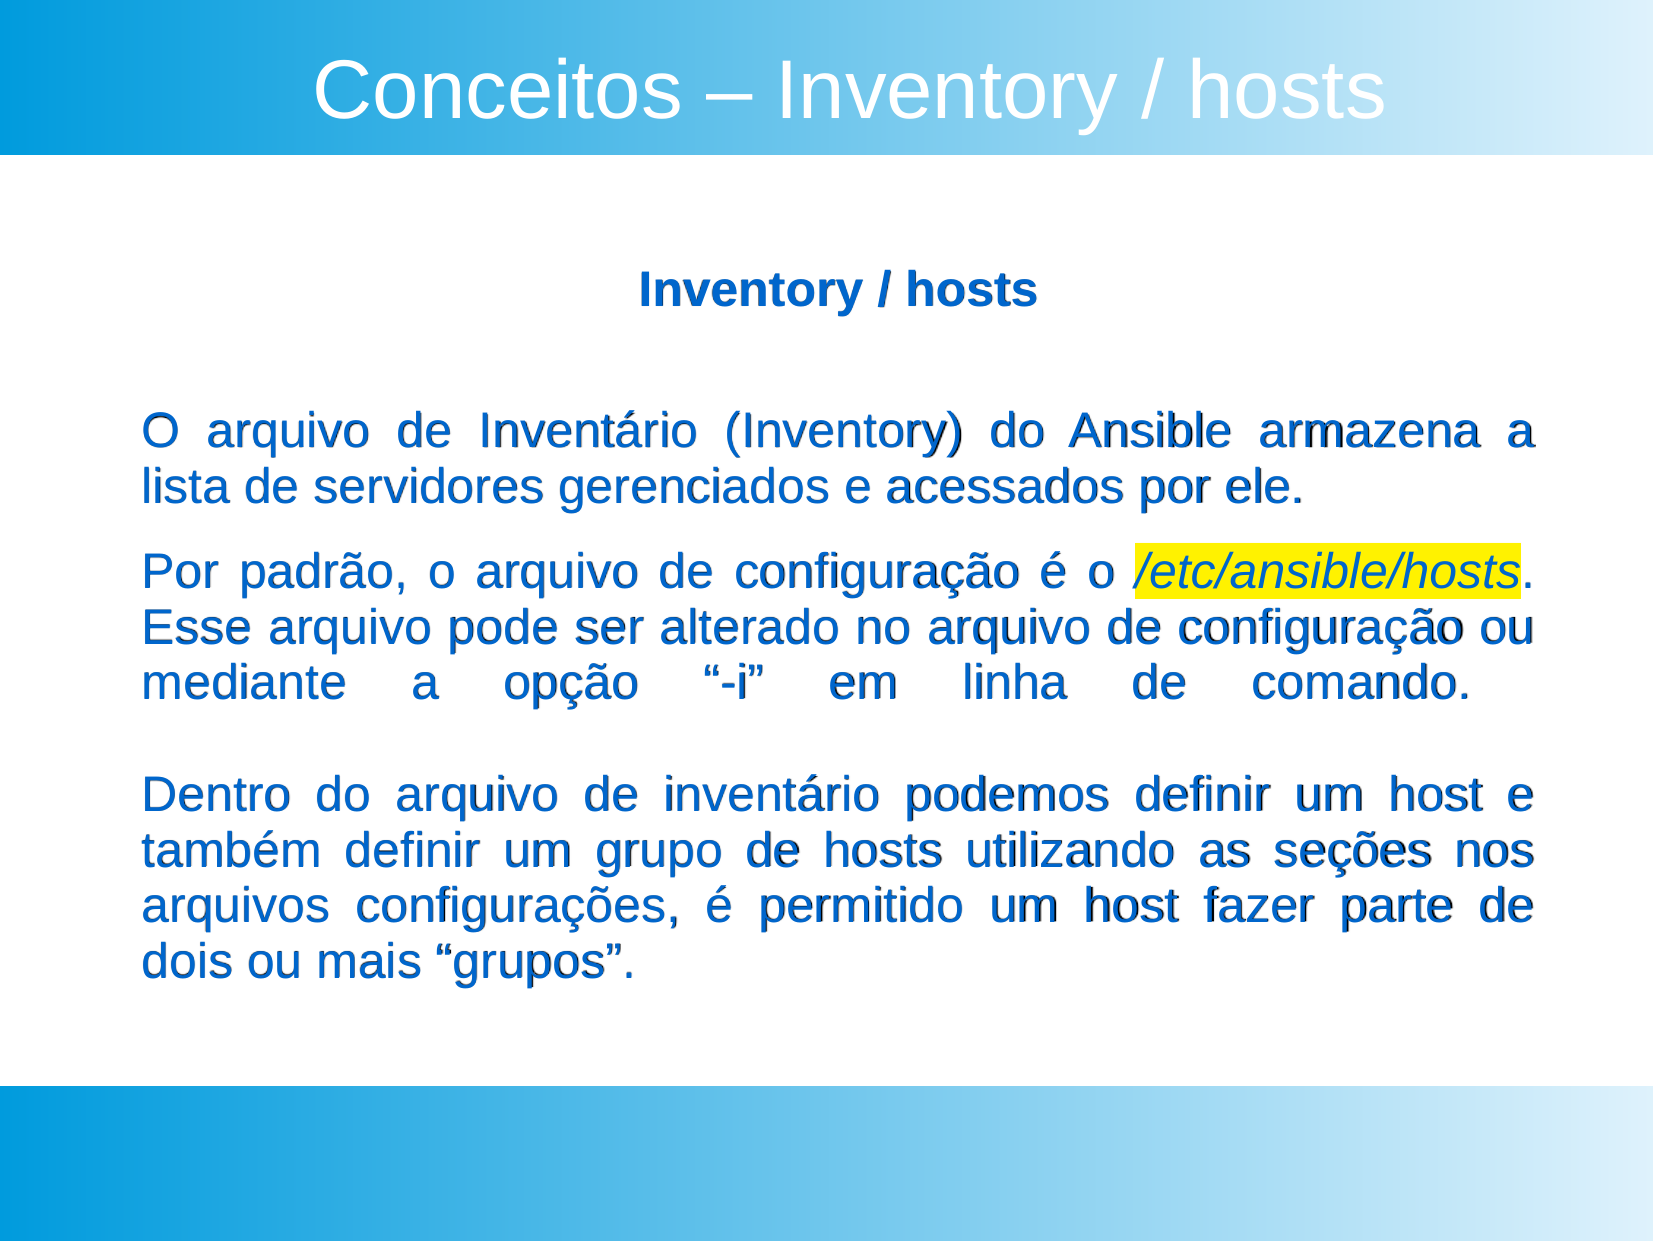

# Conceitos – Inventory / hosts
Inventory / hosts
O arquivo de Inventário (Inventory) do Ansible armazena a lista de servidores gerenciados e acessados por ele.
Por padrão, o arquivo de configuração é o /etc/ansible/hosts. Esse arquivo pode ser alterado no arquivo de configuração ou mediante a opção “-i” em linha de comando.
Dentro do arquivo de inventário podemos definir um host e também definir um grupo de hosts utilizando as seções nos arquivos configurações, é permitido um host fazer parte de dois ou mais “grupos”.